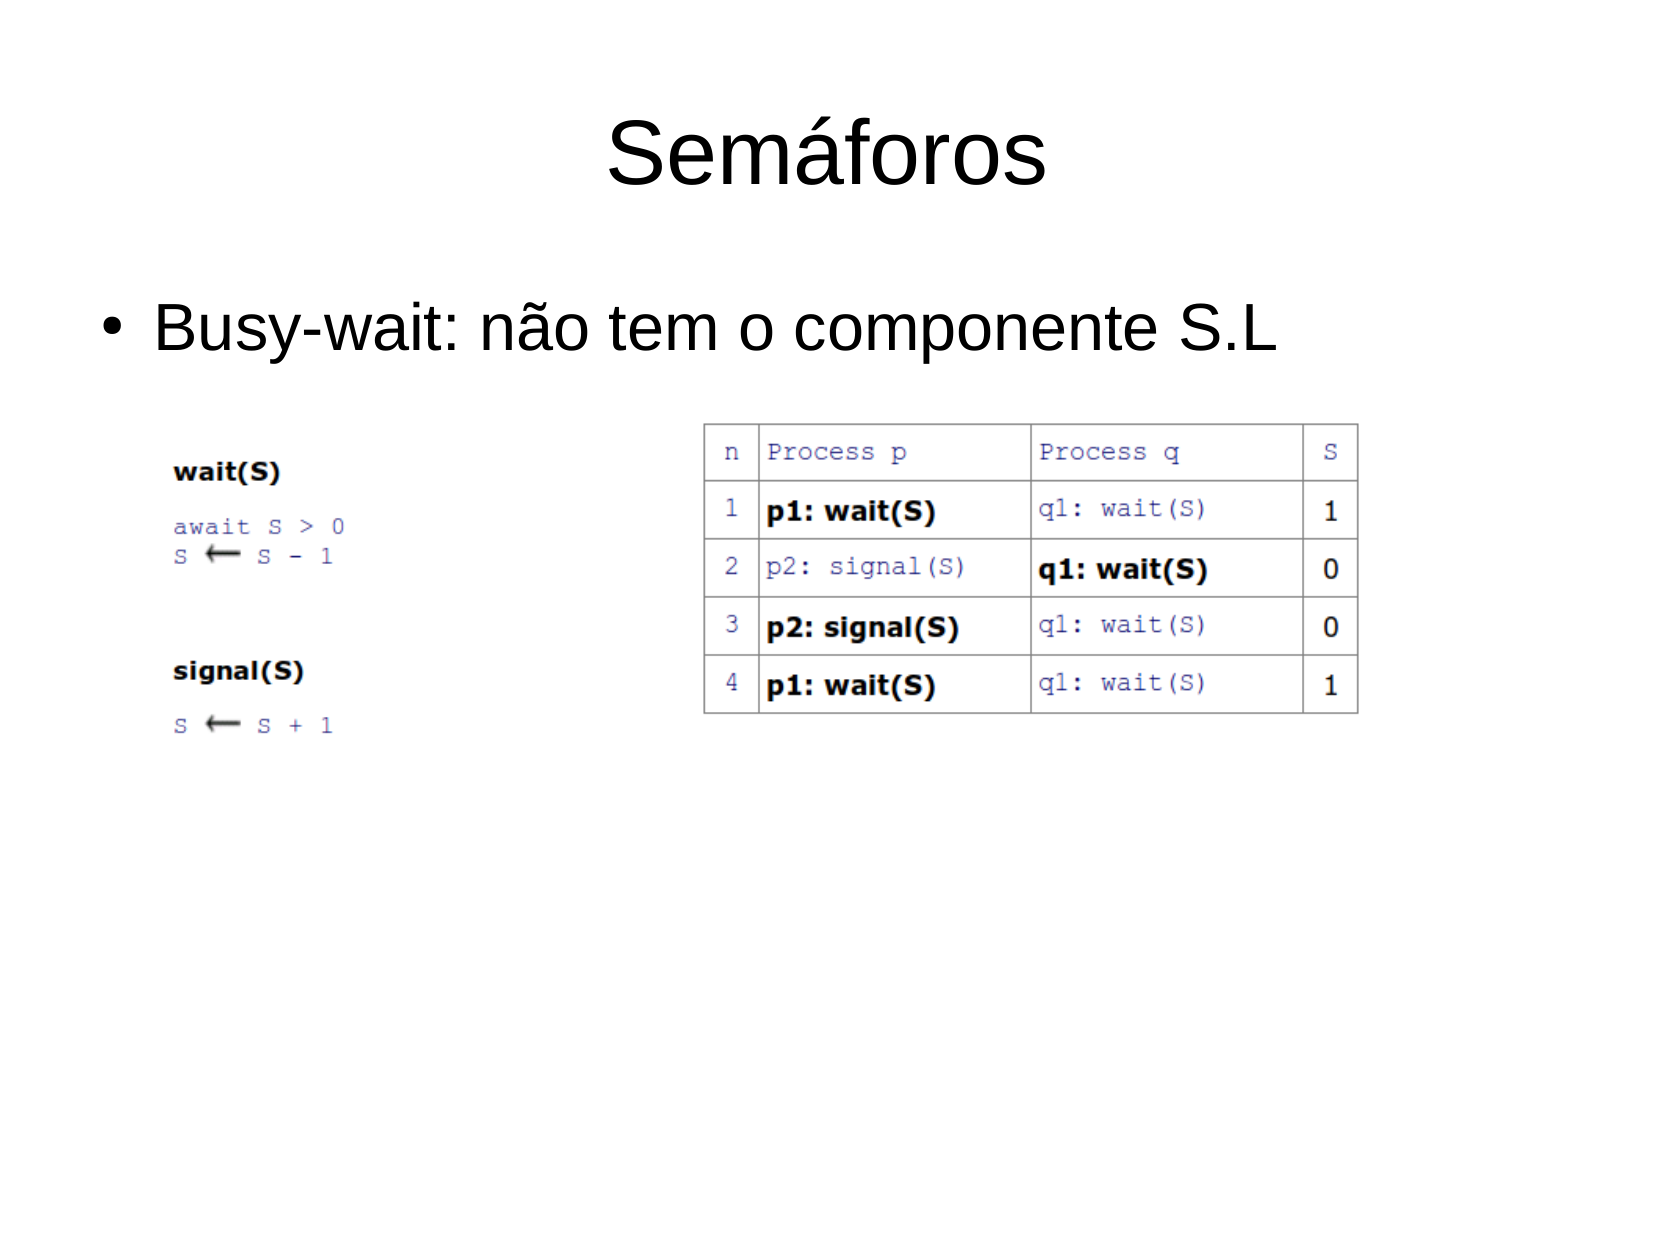

# Semáforos
Busy-wait: não tem o componente S.L